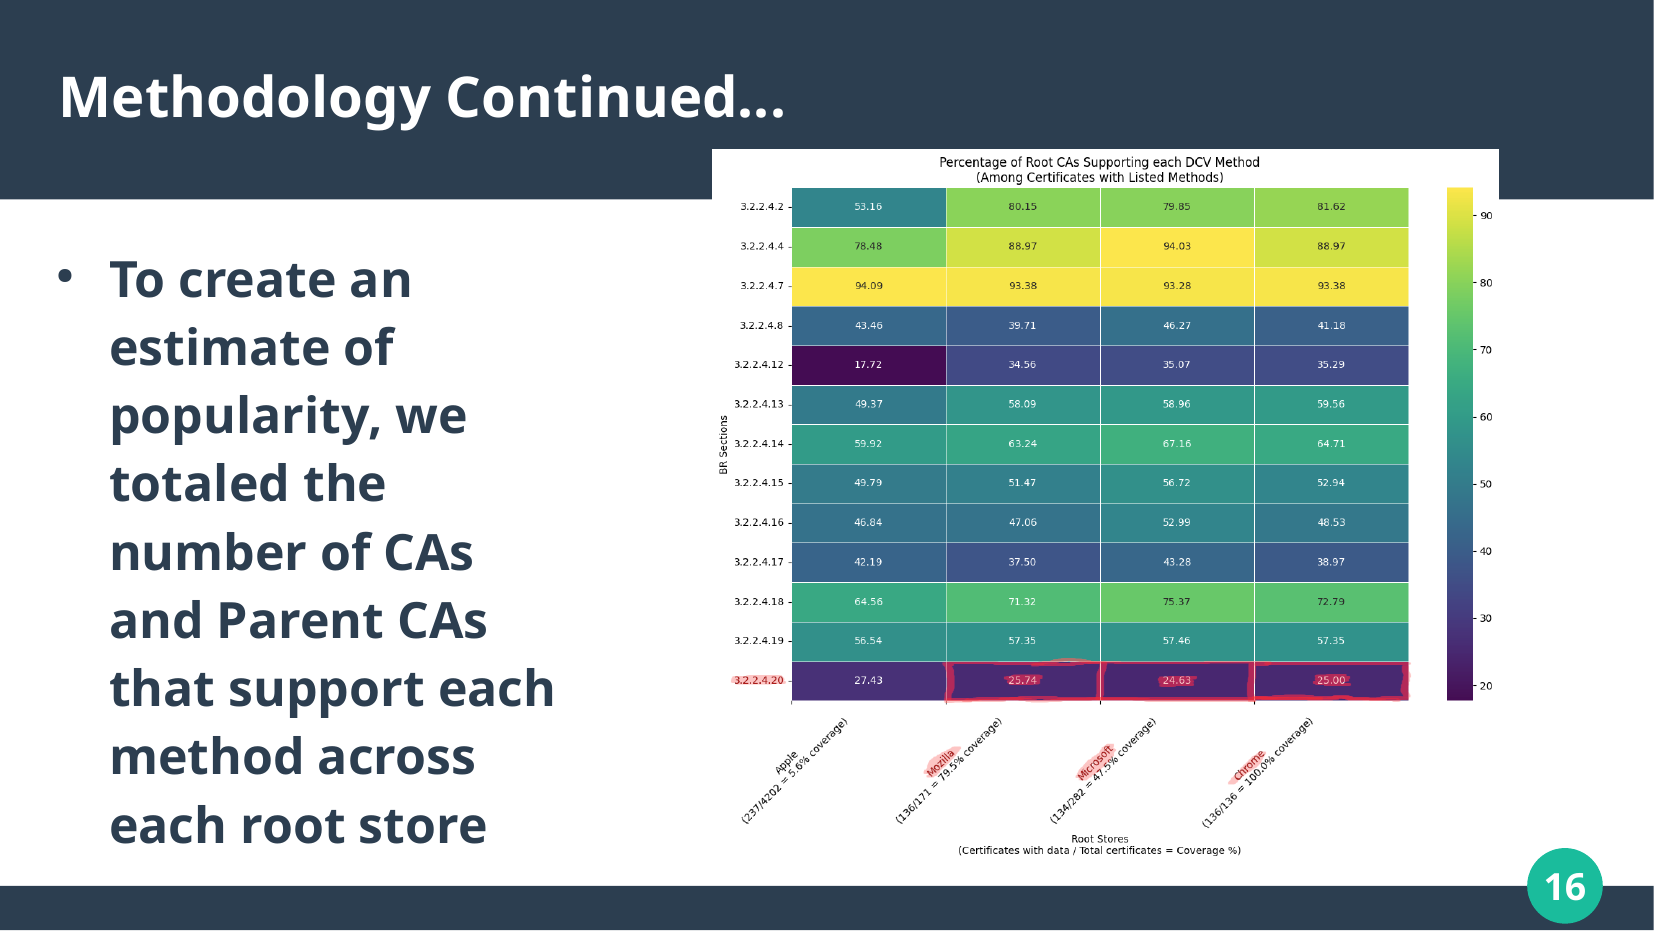

# Methodology Continued...
To create an estimate of popularity, we totaled the number of CAs and Parent CAs that support each method across each root store
16